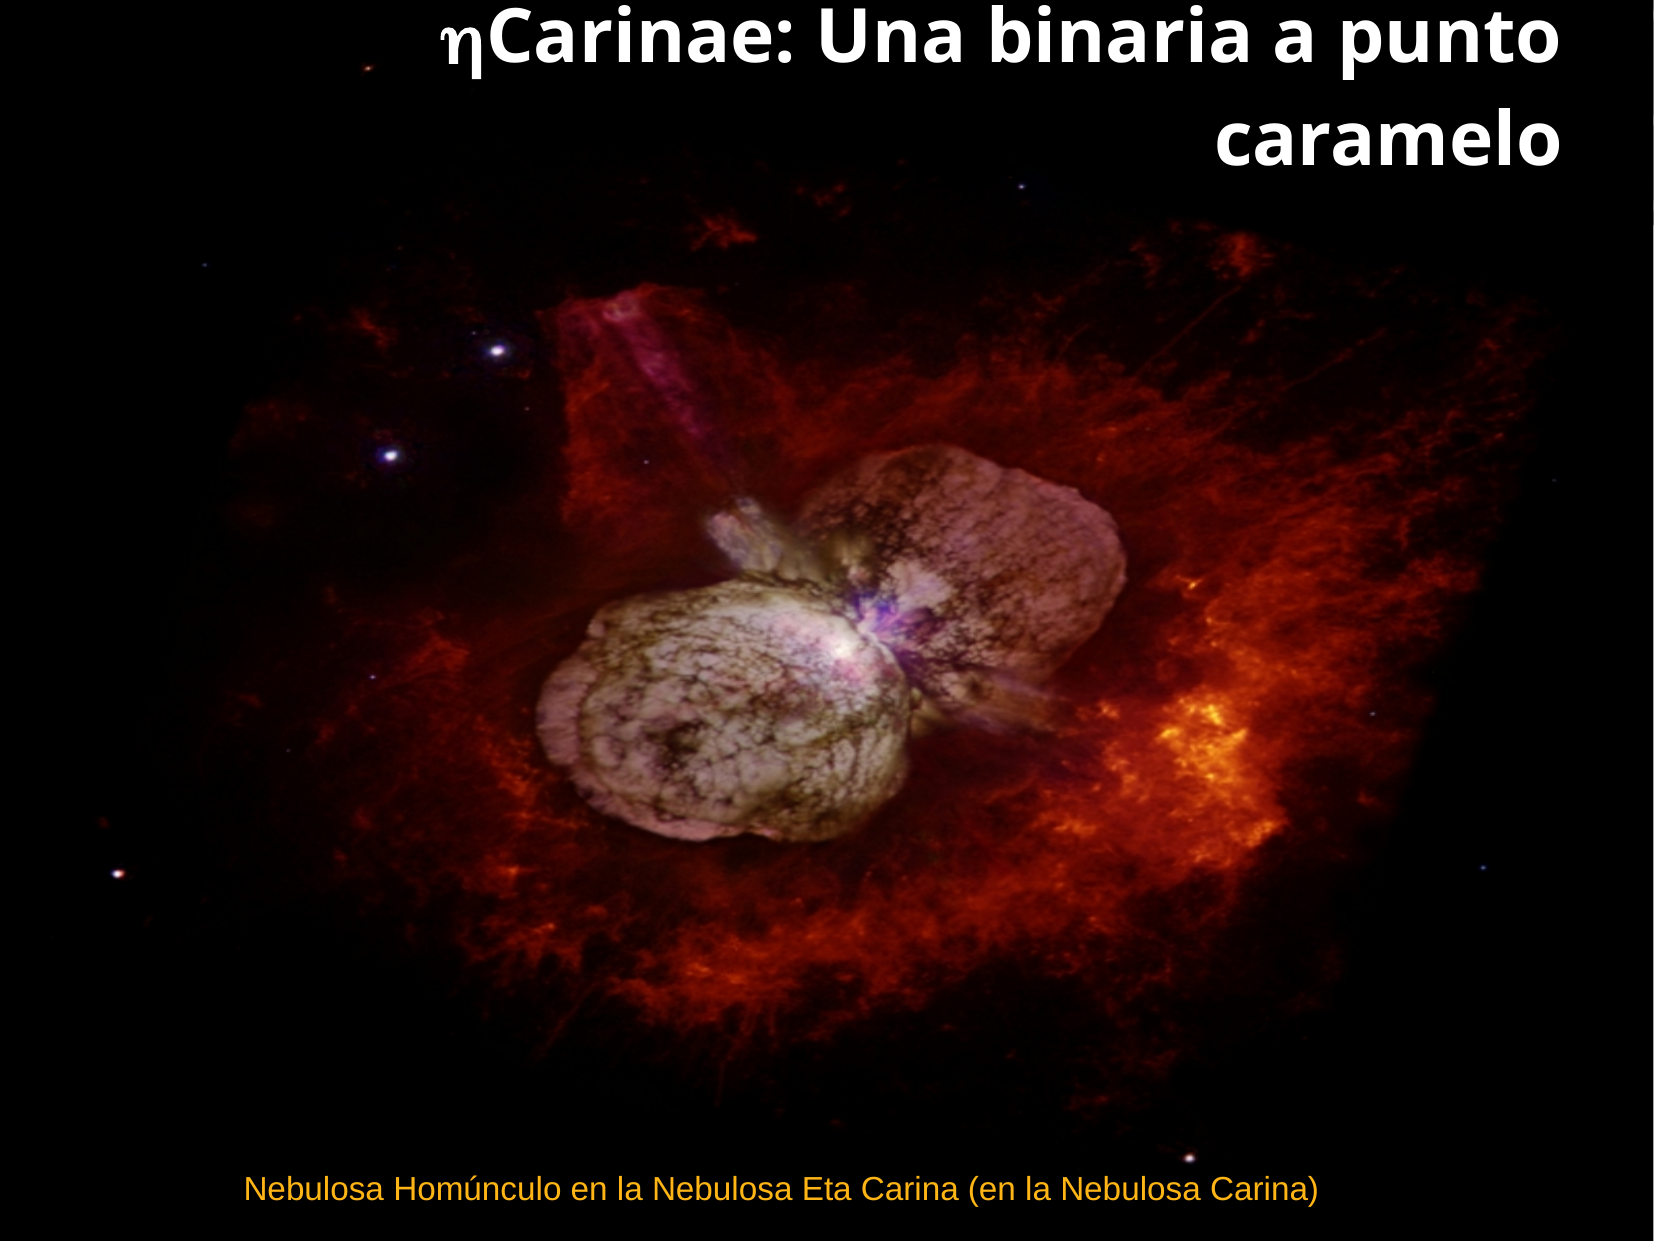

# hCarinae: Una binaria a punto caramelo
Nebulosa Homúnculo en la Nebulosa Eta Carina (en la Nebulosa Carina)
Sep 29, 2016
H. Asorey - IPAC 2016 - 08/16
50